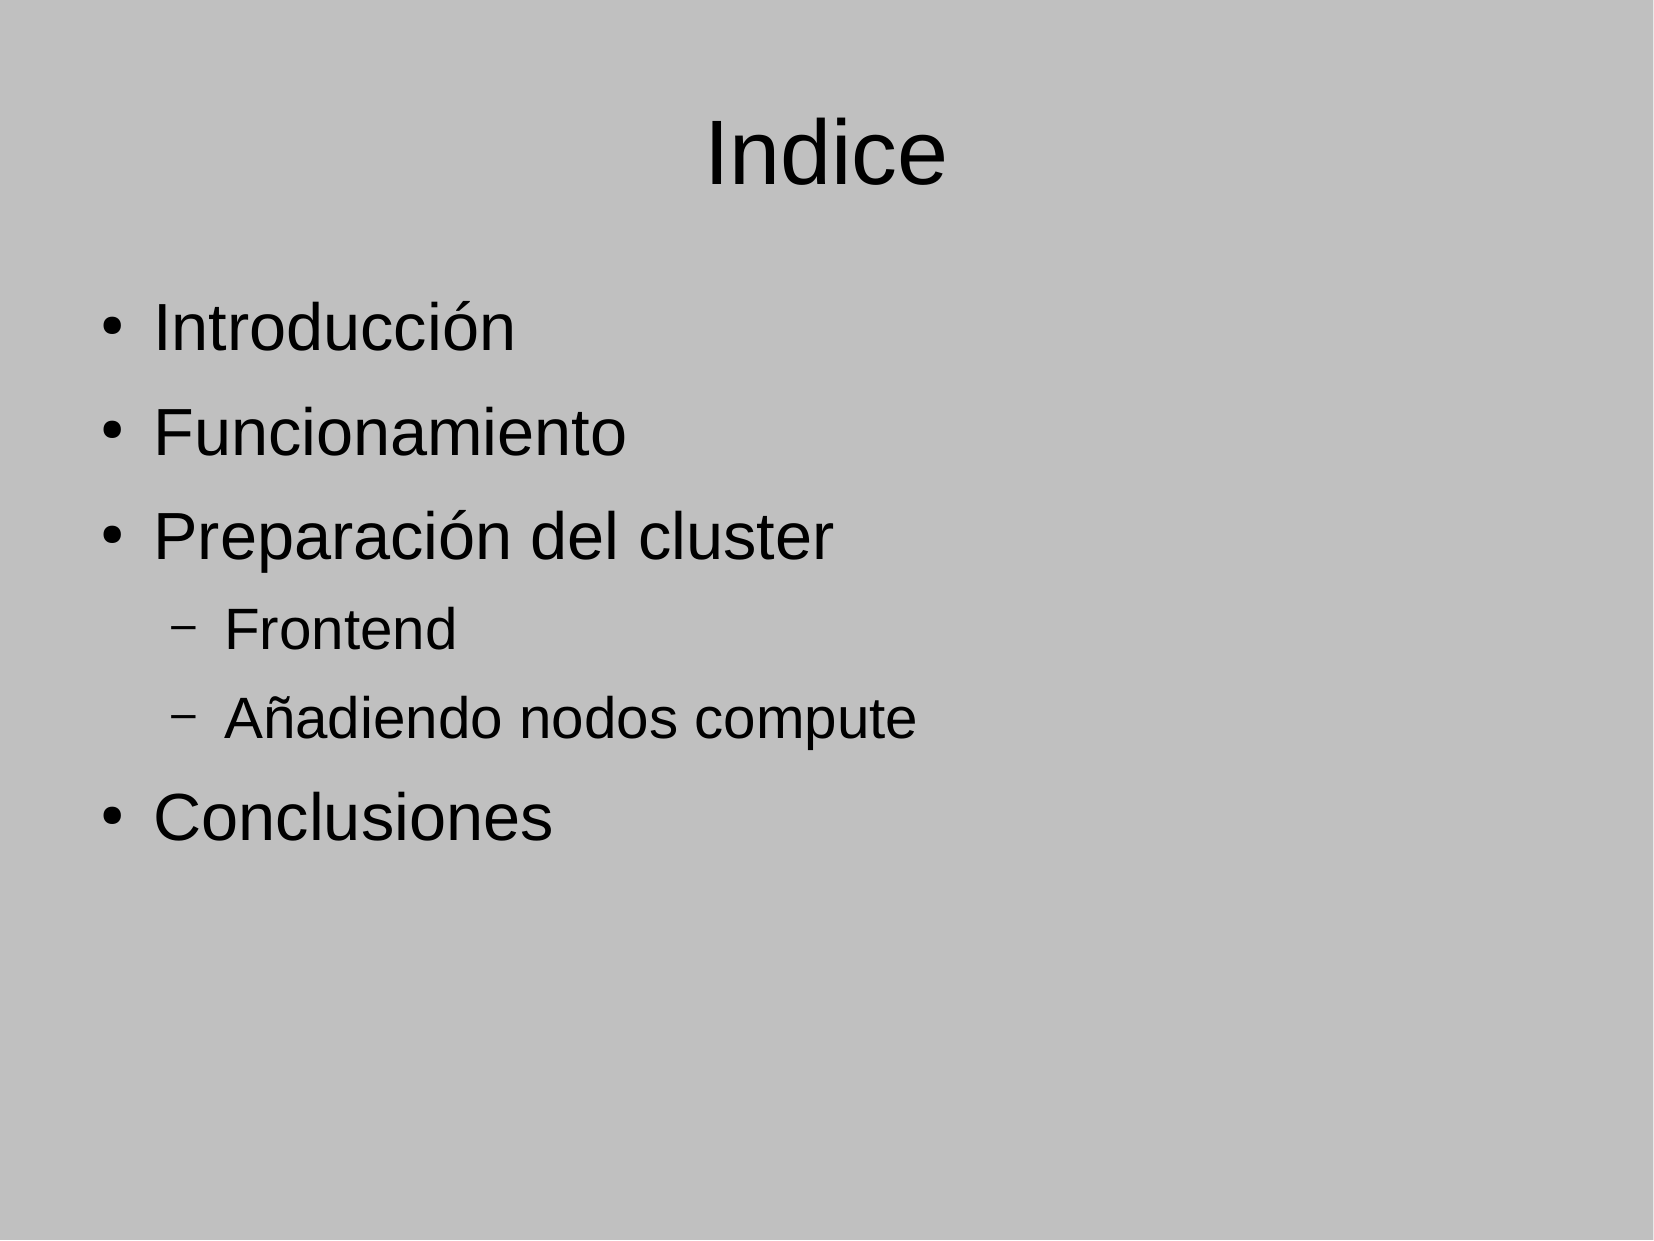

# Indice
Introducción
Funcionamiento
Preparación del cluster
Frontend
Añadiendo nodos compute
Conclusiones